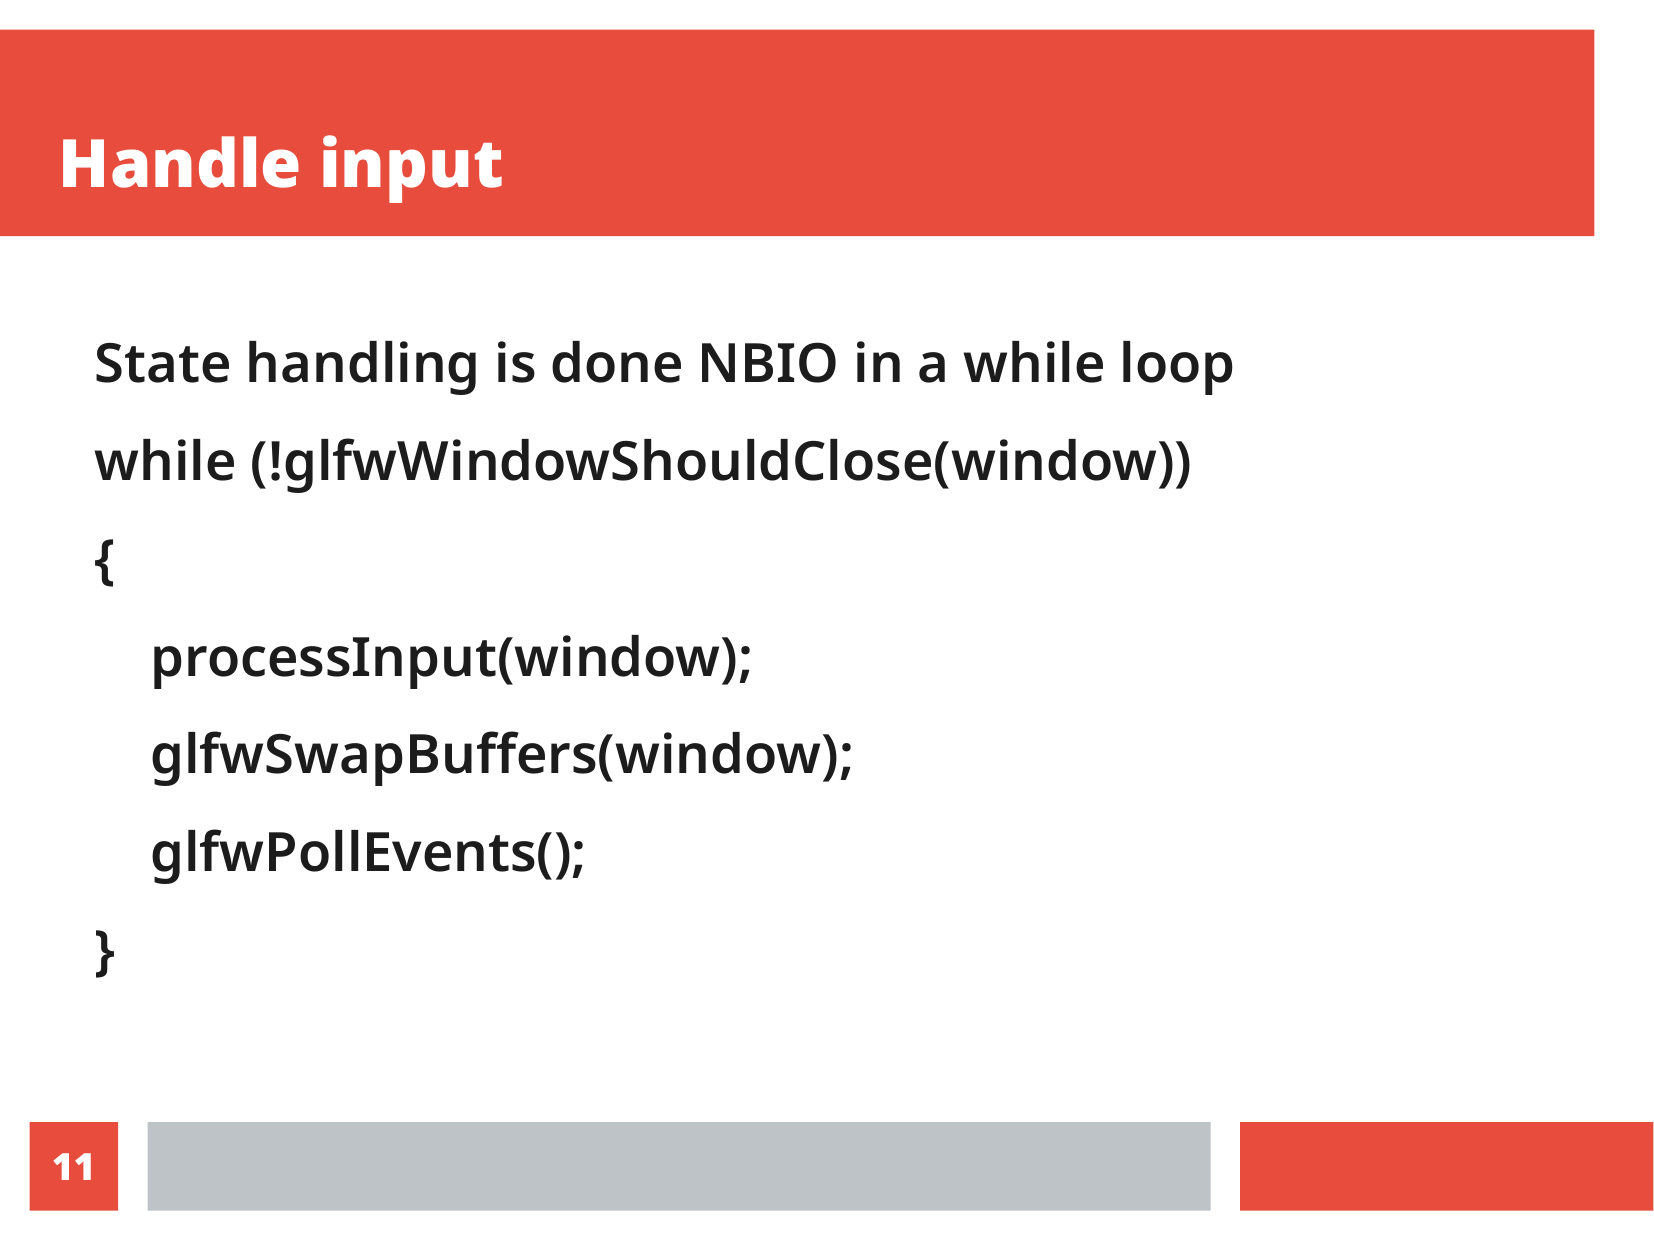

# Handle input
State handling is done NBIO in a while loop
while (!glfwWindowShouldClose(window))
{
 processInput(window);
 glfwSwapBuffers(window);
 glfwPollEvents();
}
11